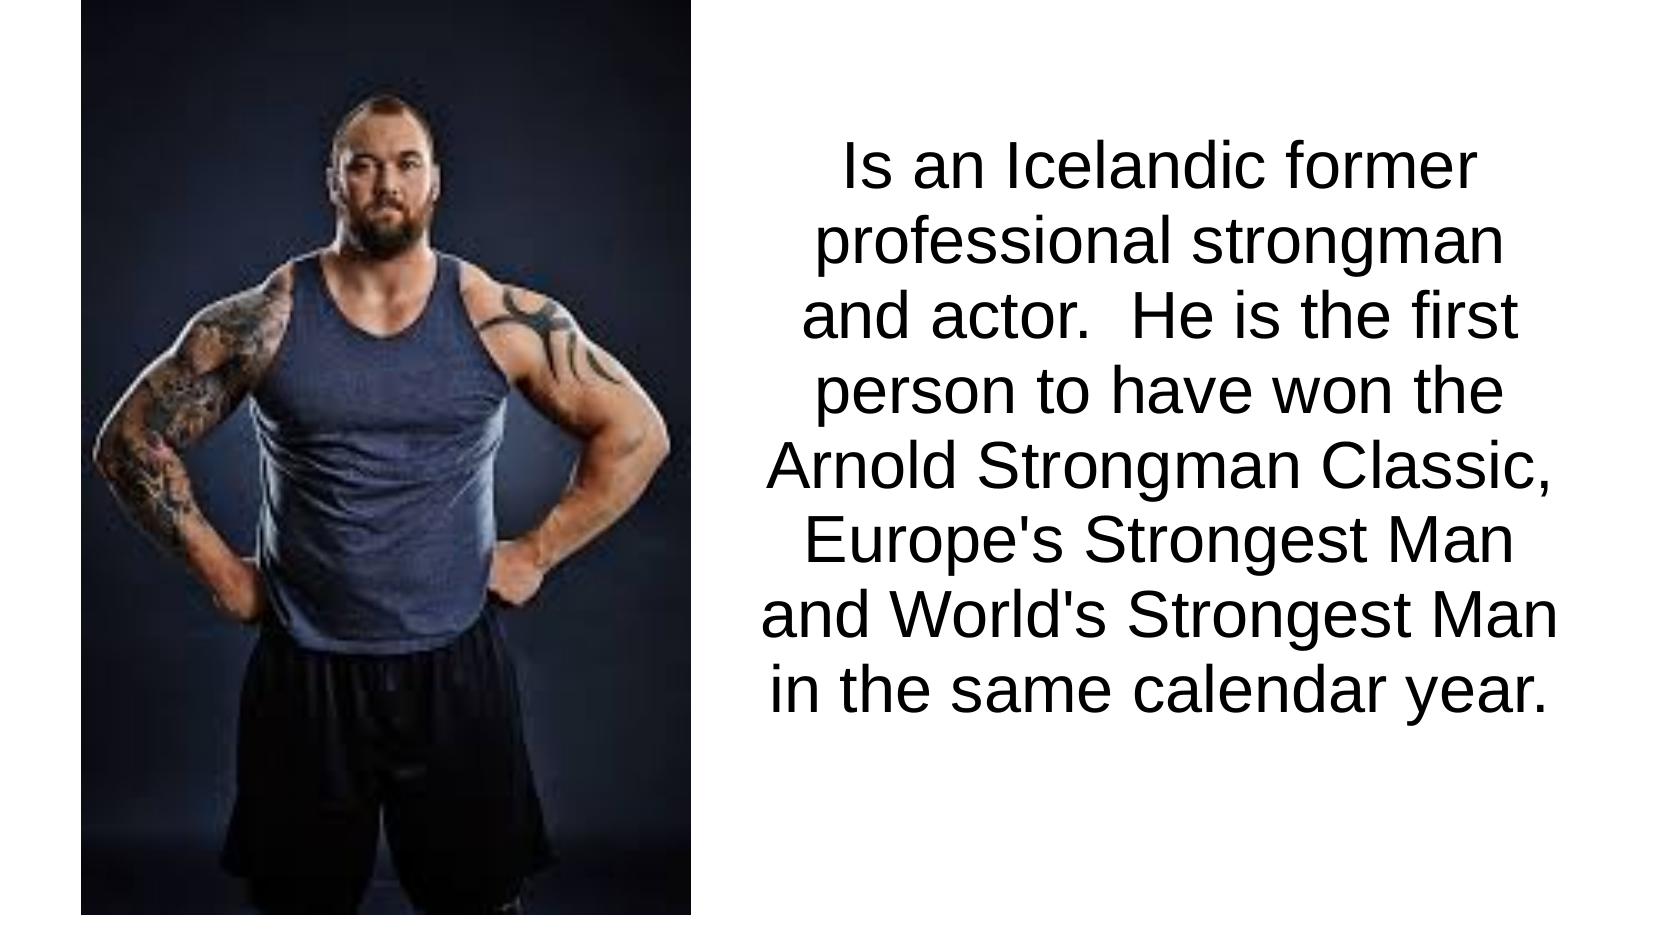

# Is an Icelandic former professional strongman and actor. He is the first person to have won the Arnold Strongman Classic, Europe's Strongest Man and World's Strongest Man in the same calendar year.